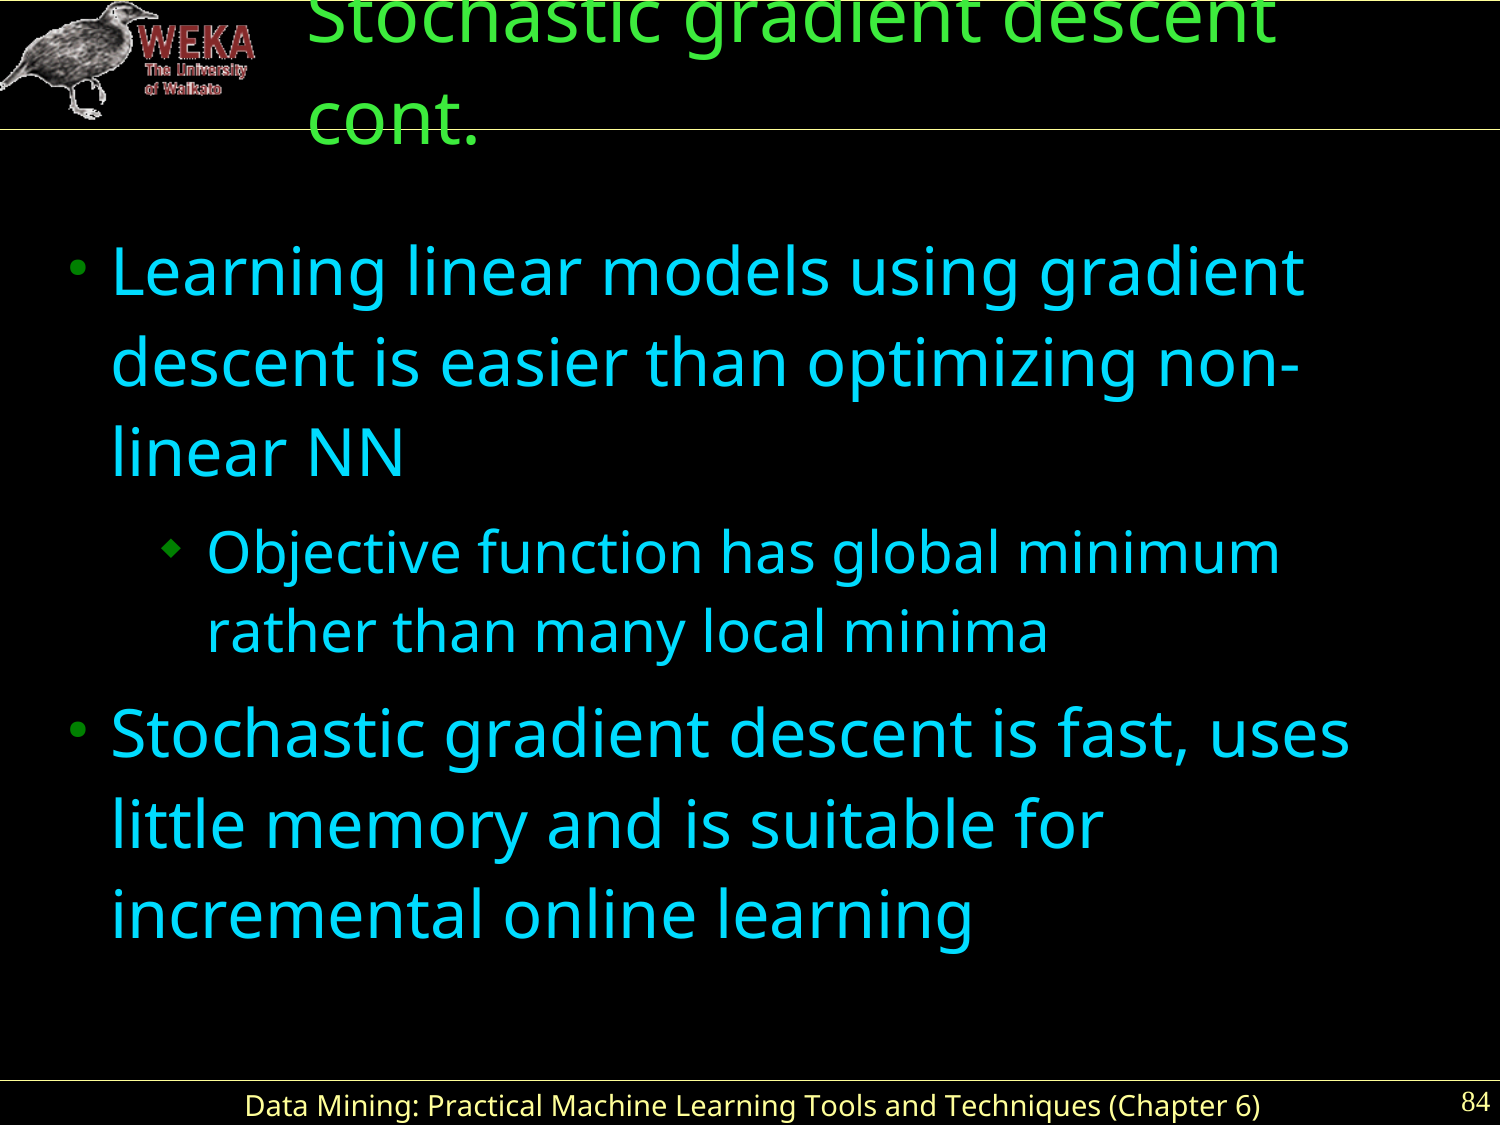

# Stochastic gradient descent cont.
Learning linear models using gradient descent is easier than optimizing non-linear NN
Objective function has global minimum rather than many local minima
Stochastic gradient descent is fast, uses little memory and is suitable for incremental online learning
Data Mining: Practical Machine Learning Tools and Techniques (Chapter 6)
84